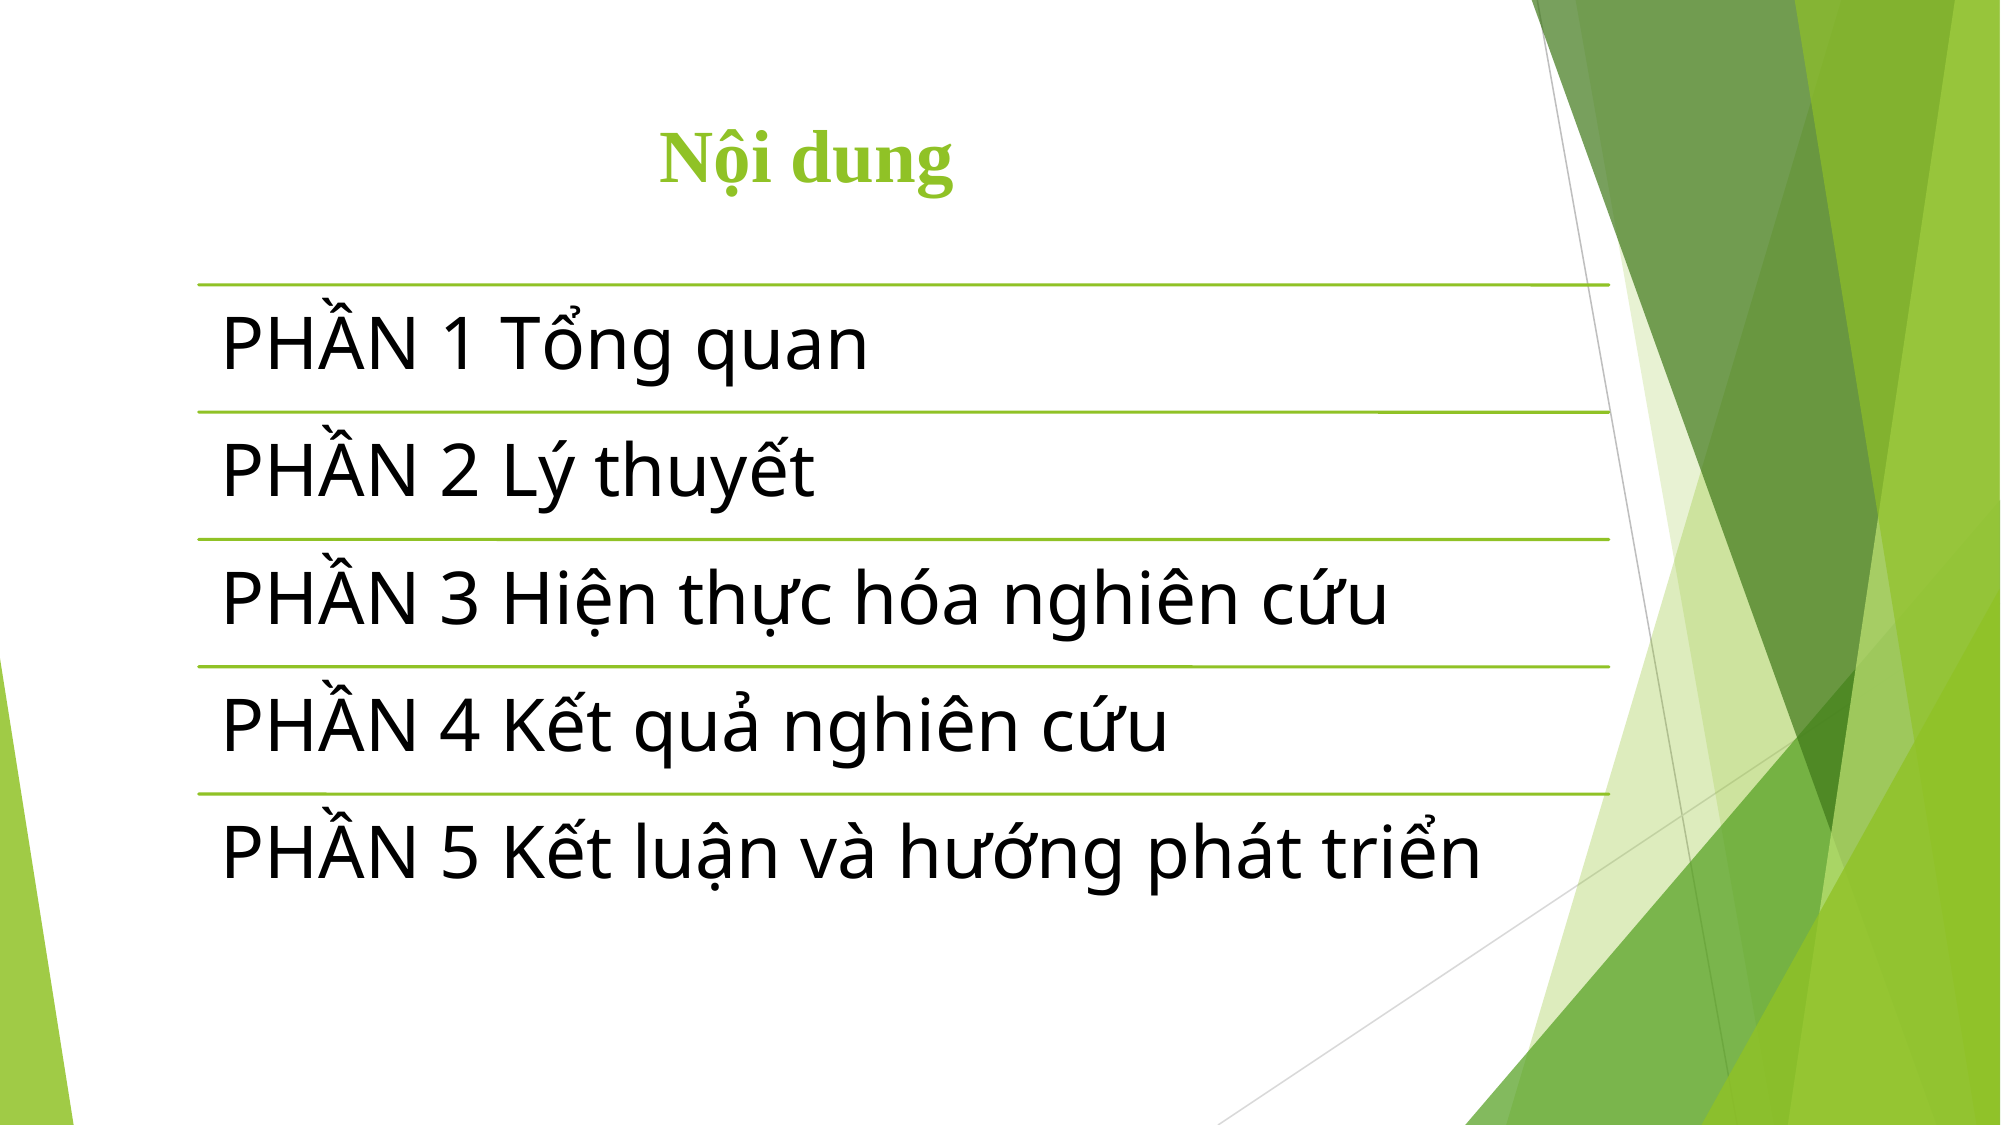

# Nội dung
PHẦN 1 Tổng quan
PHẦN 2 Lý thuyết
PHẦN 3 Hiện thực hóa nghiên cứu
PHẦN 4 Kết quả nghiên cứu
PHẦN 5 Kết luận và hướng phát triển